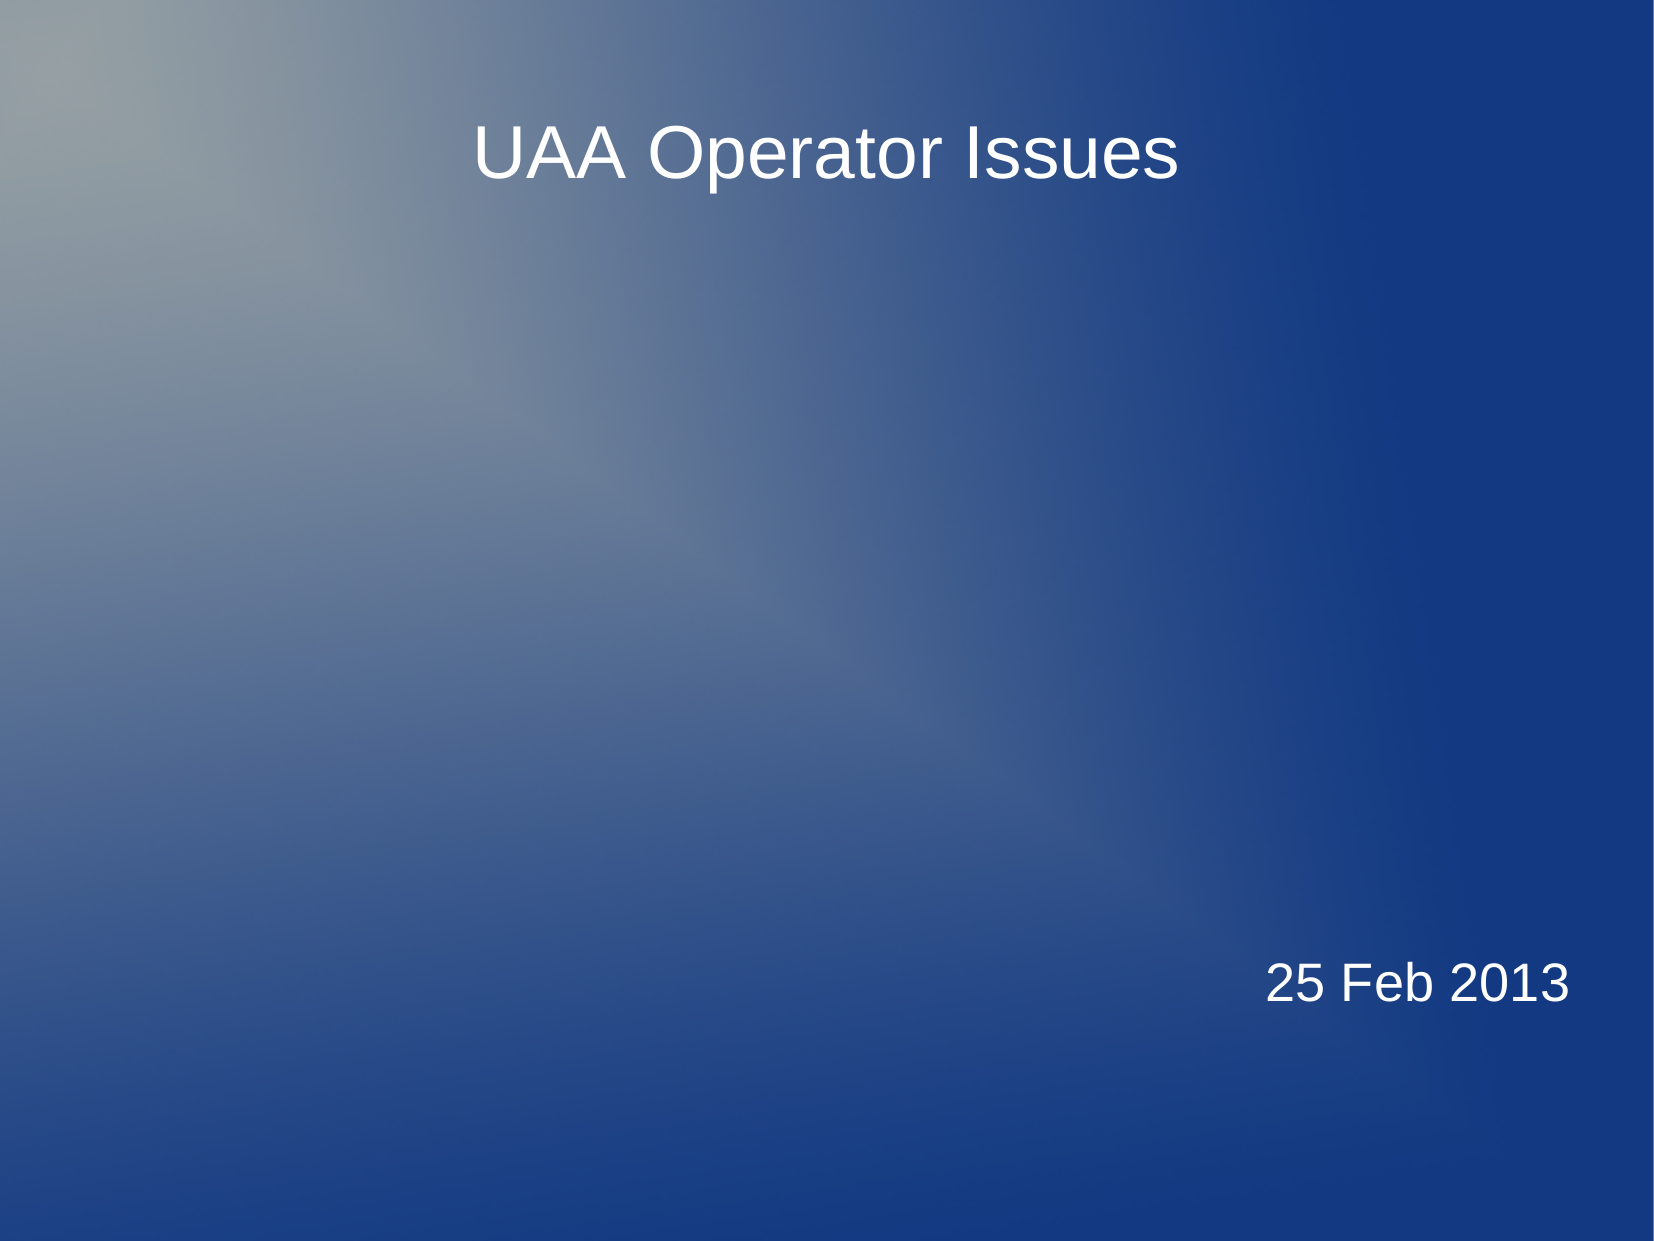

# UAA Operator Issues
25 Feb 2013